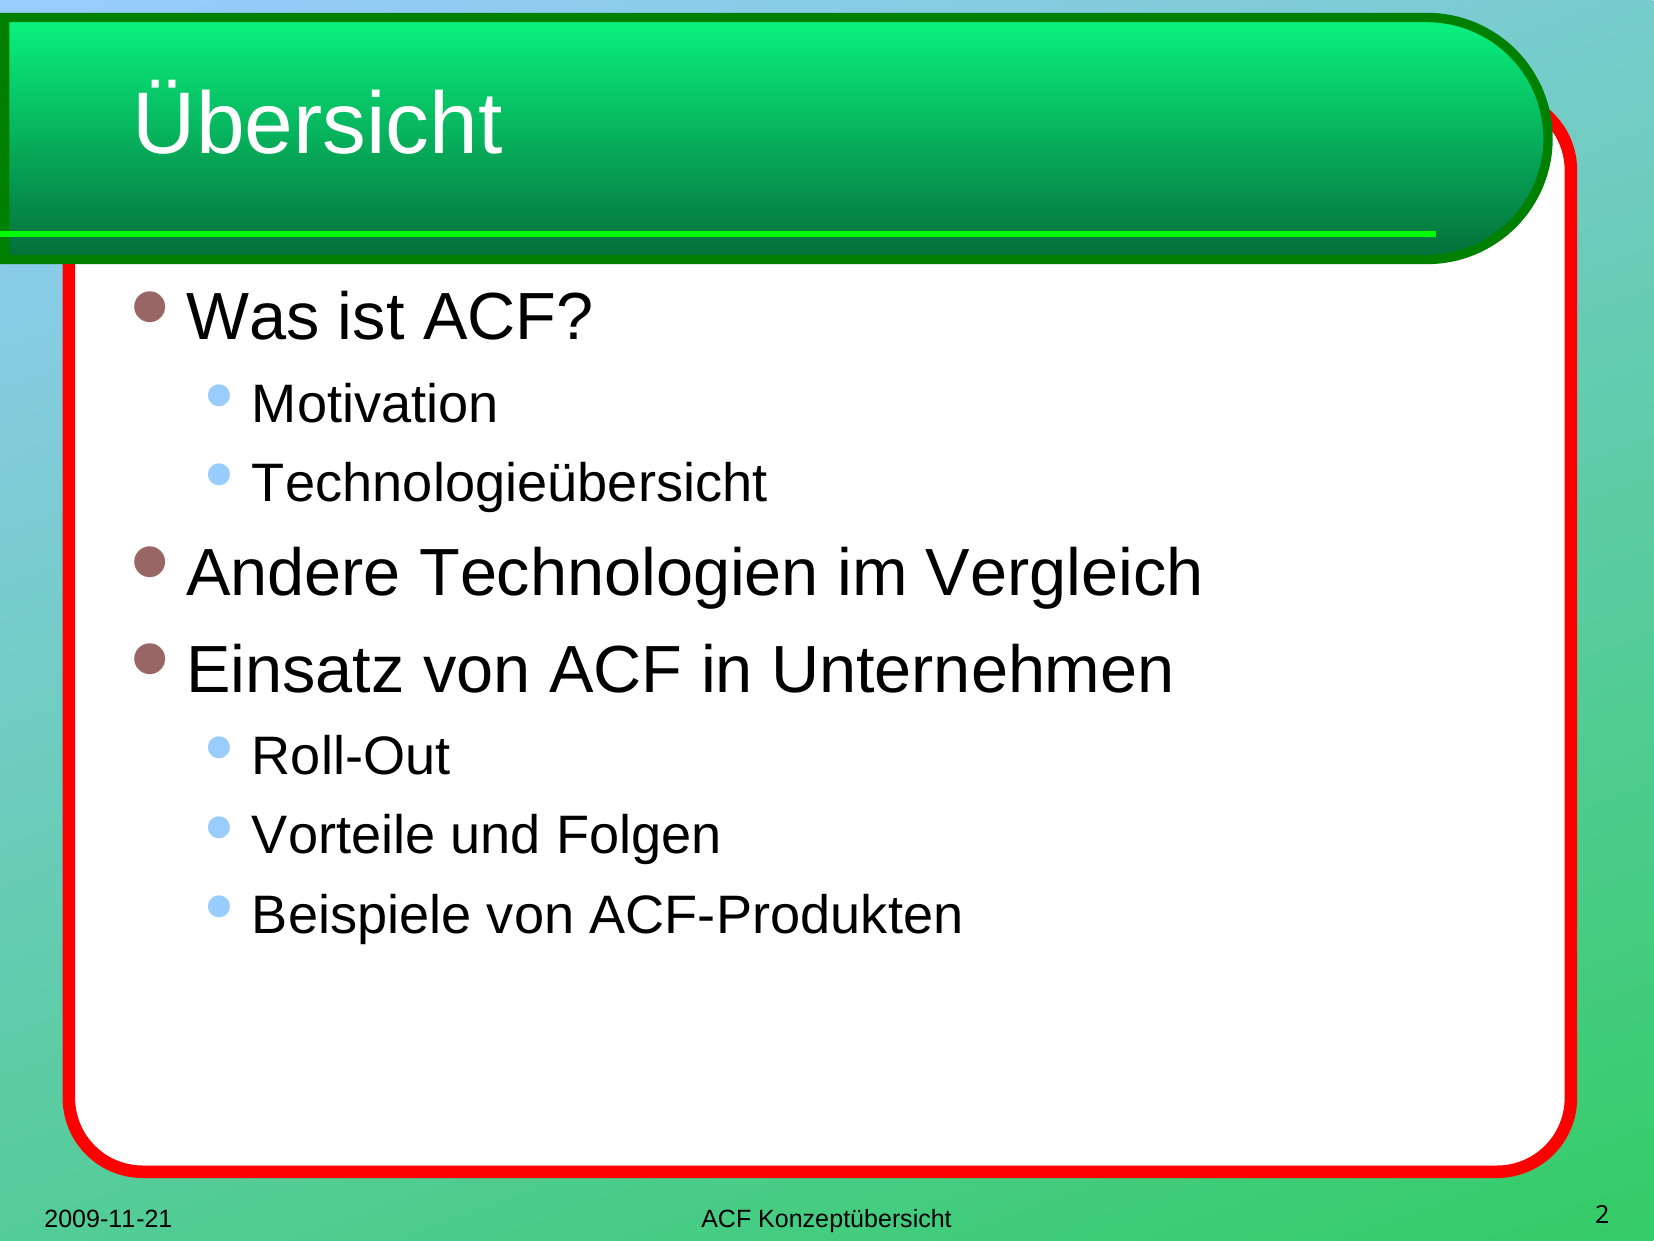

# Übersicht
Was ist ACF?
Motivation
Technologieübersicht
Andere Technologien im Vergleich
Einsatz von ACF in Unternehmen
Roll-Out
Vorteile und Folgen
Beispiele von ACF-Produkten
ACF Konzeptübersicht
2009-11-21
2